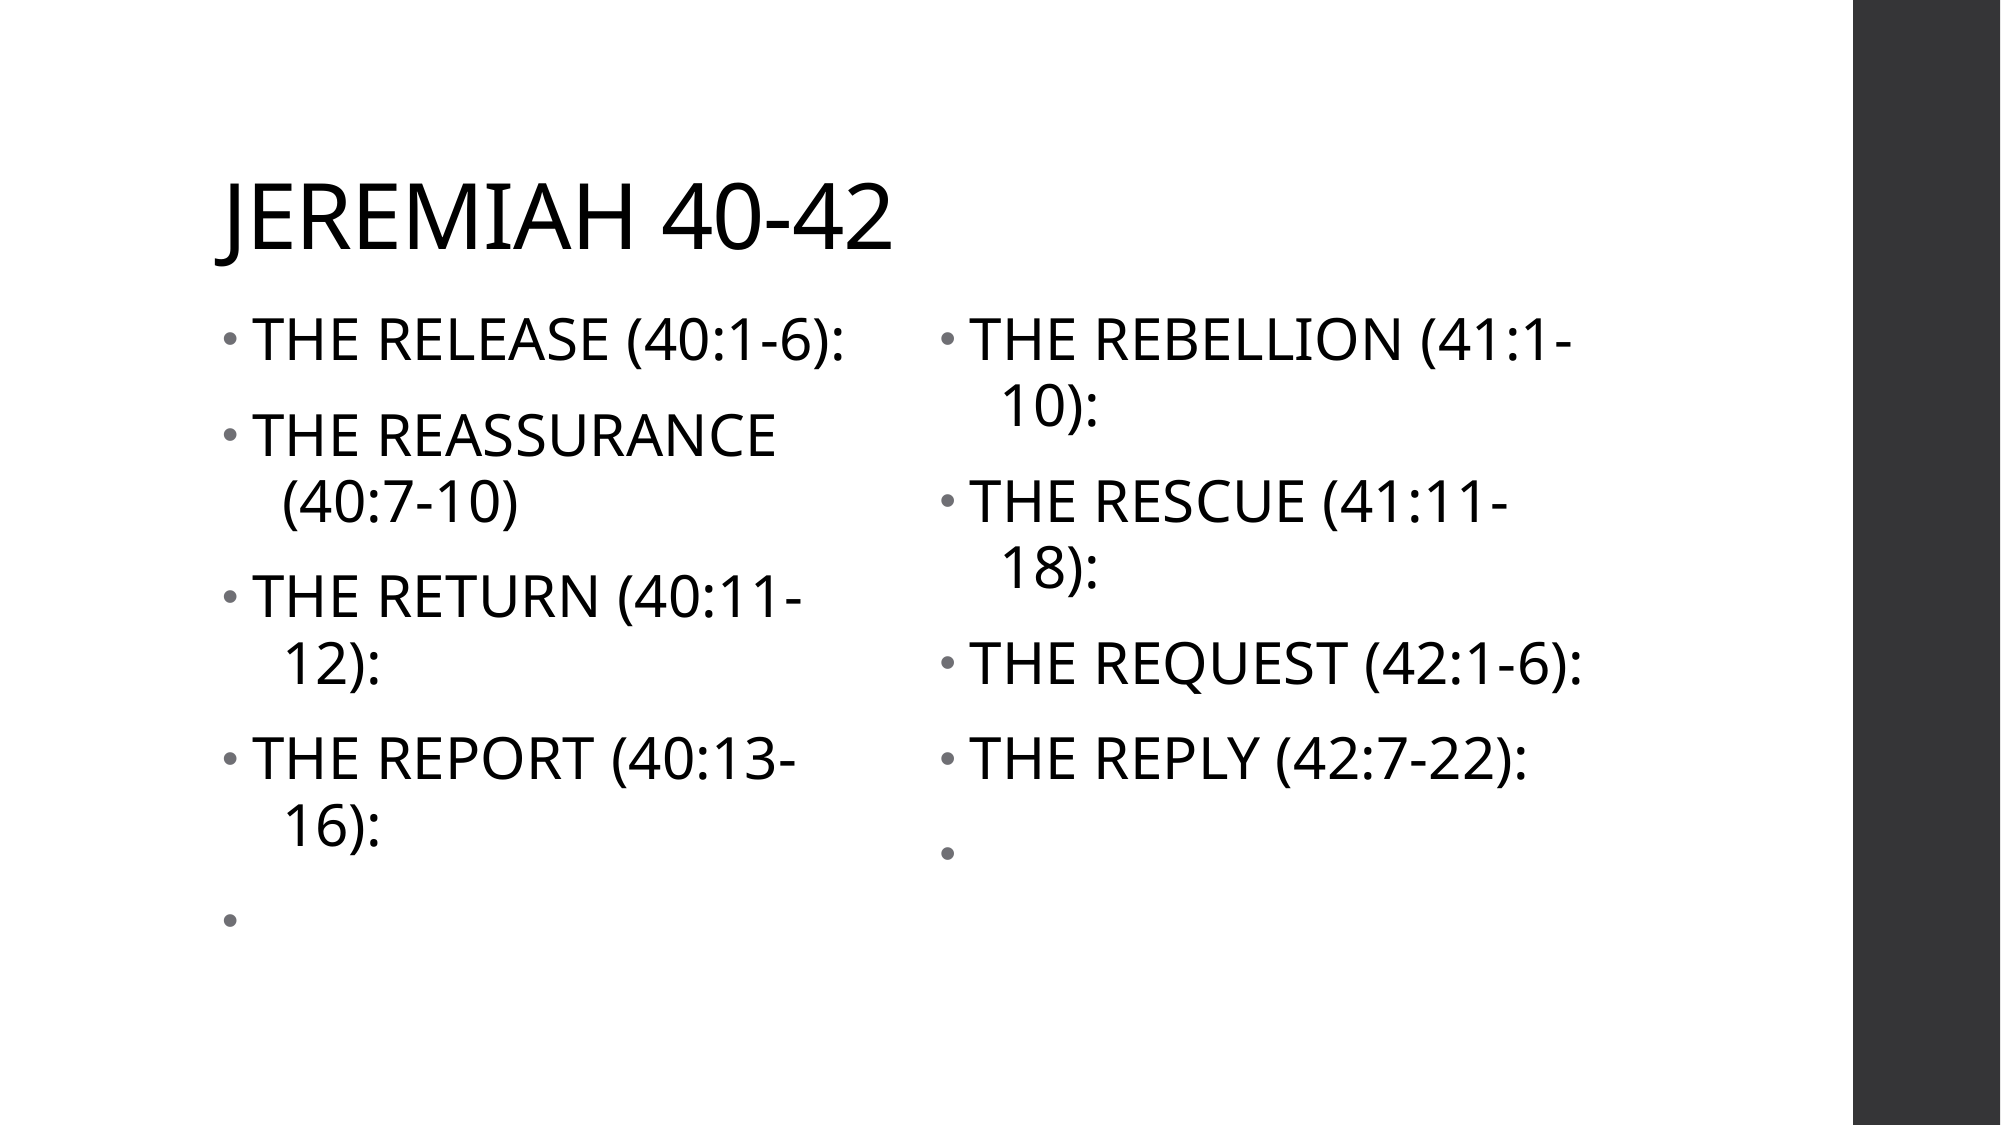

# JEREMIAH 40-42
THE RELEASE (40:1-6):
THE REASSURANCE (40:7-10)
THE RETURN (40:11-12):
THE REPORT (40:13-16):
THE REBELLION (41:1-10):
THE RESCUE (41:11-18):
THE REQUEST (42:1-6):
THE REPLY (42:7-22):